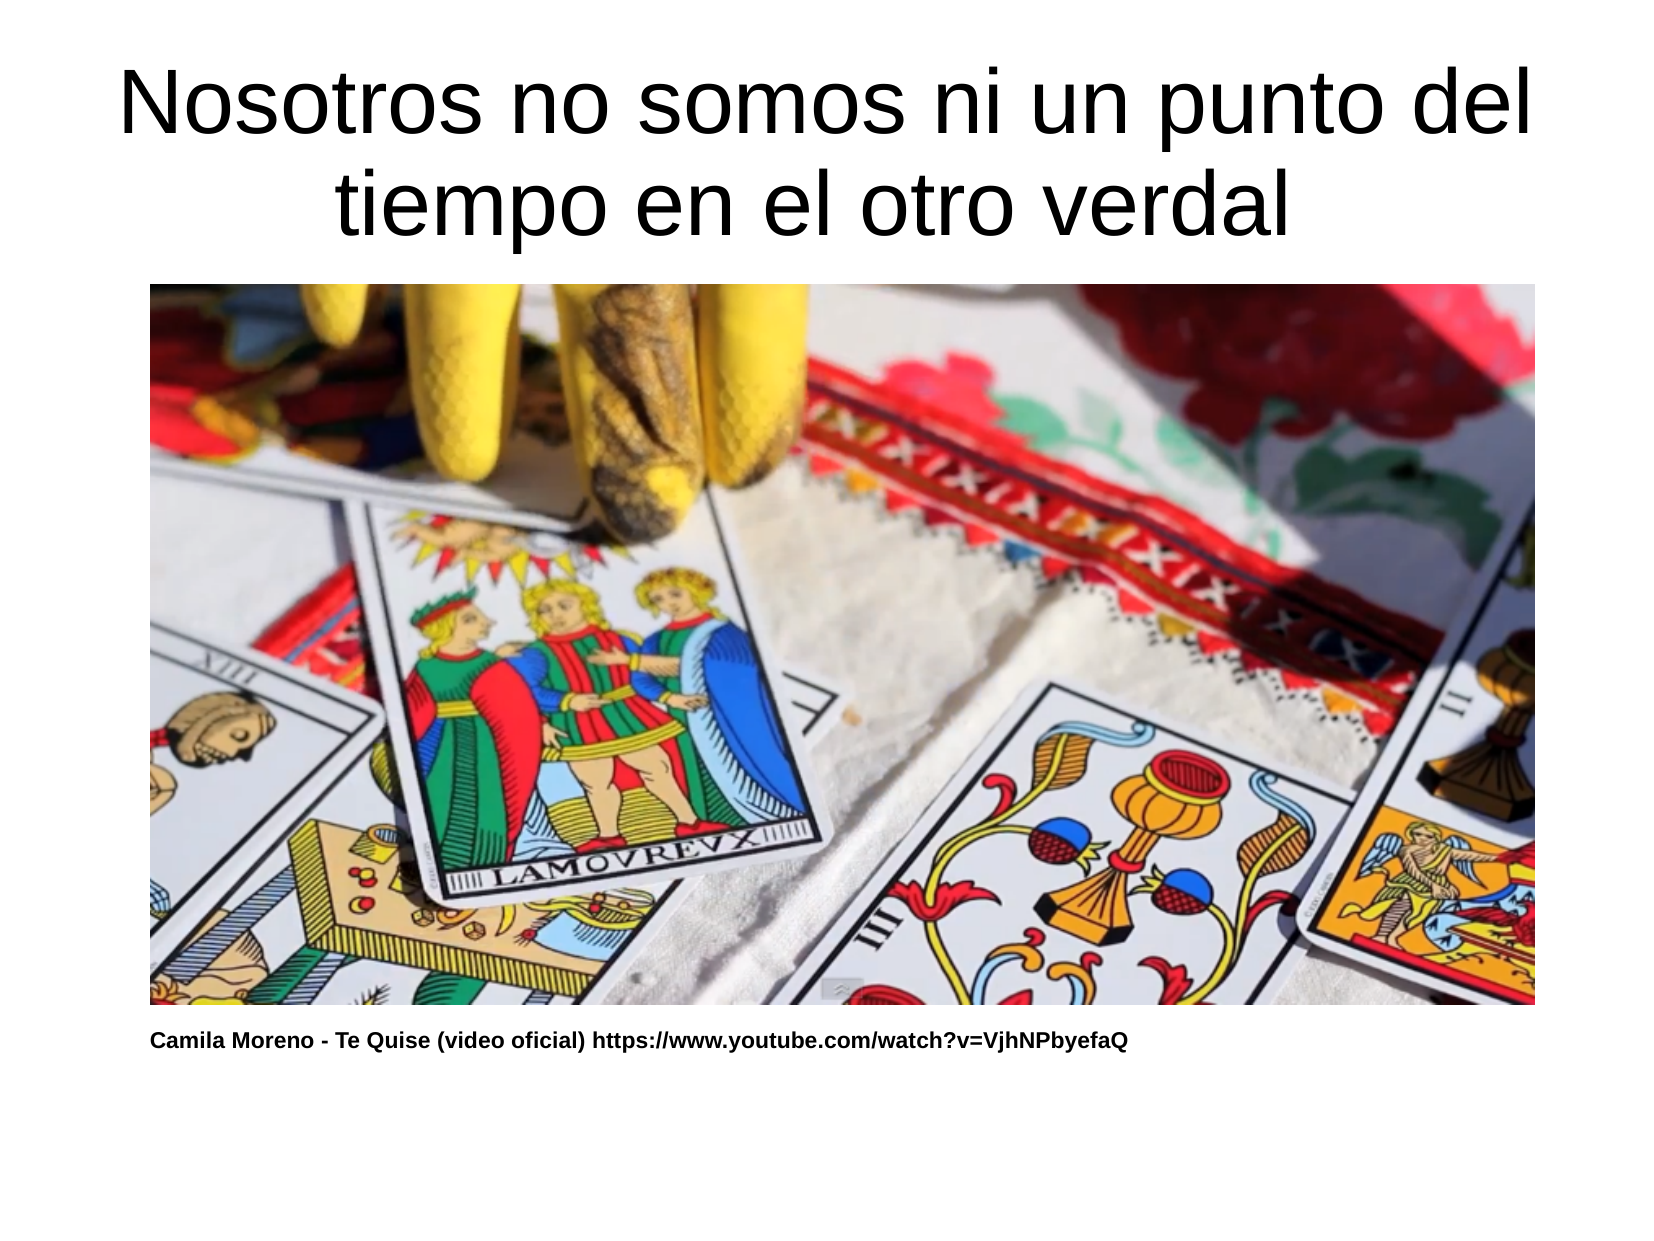

# Nosotros no somos ni un punto del tiempo en el otro verdal
Camila Moreno - Te Quise (video oficial) https://www.youtube.com/watch?v=VjhNPbyefaQ